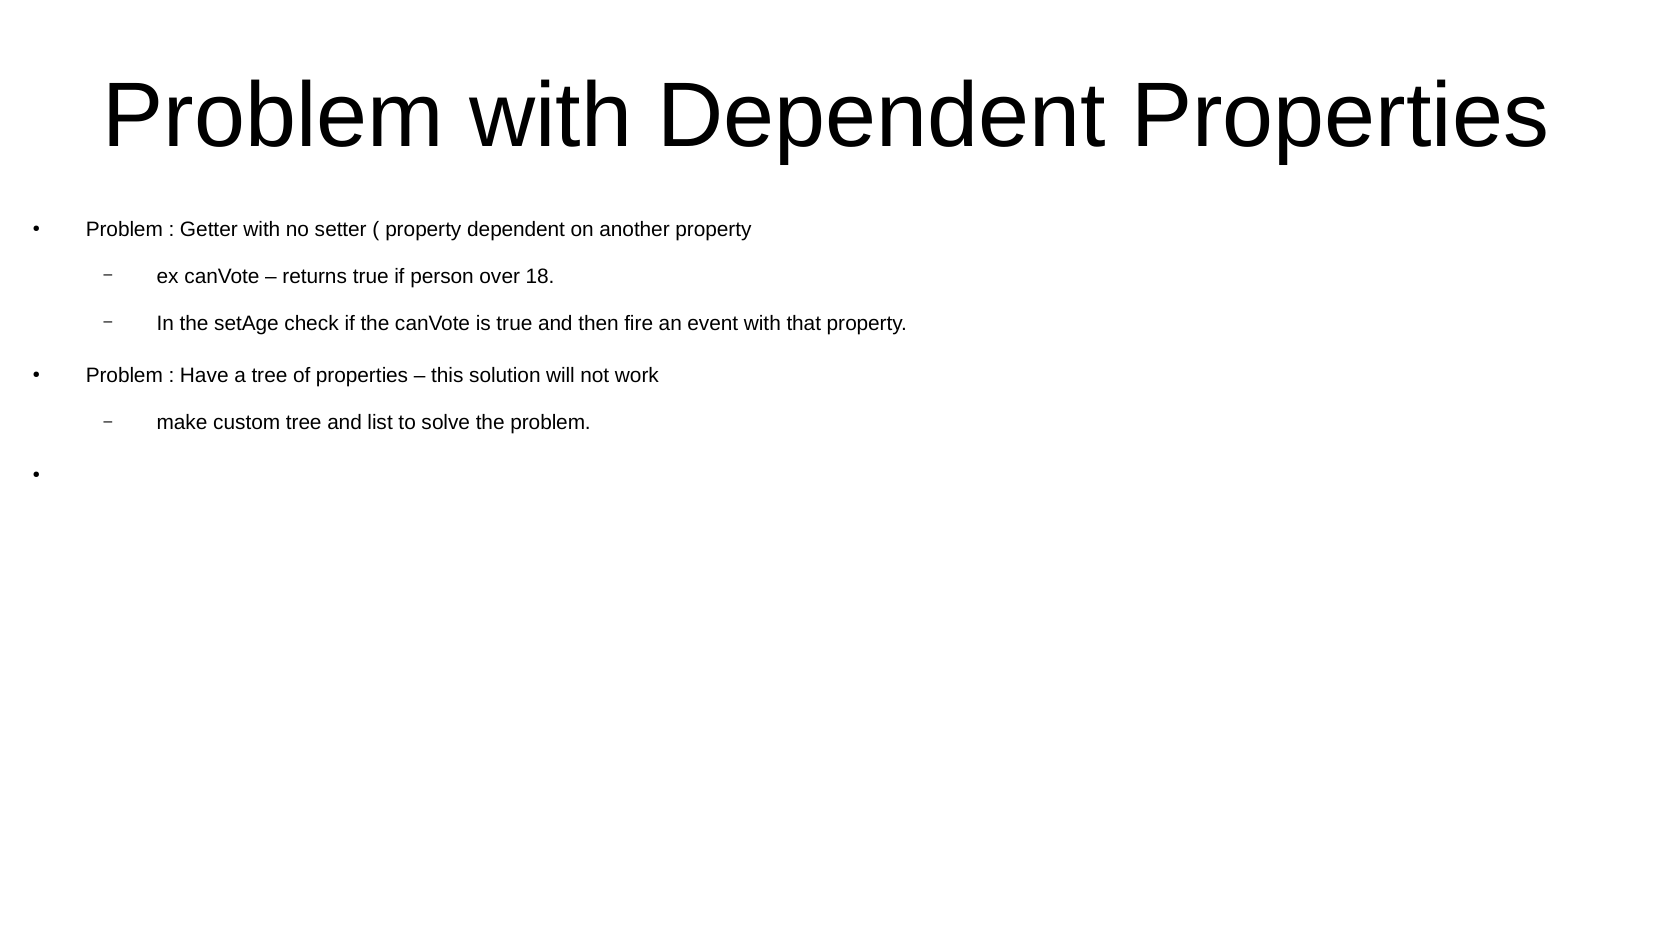

# Problem with Dependent Properties
Problem : Getter with no setter ( property dependent on another property
ex canVote – returns true if person over 18.
In the setAge check if the canVote is true and then fire an event with that property.
Problem : Have a tree of properties – this solution will not work
make custom tree and list to solve the problem.